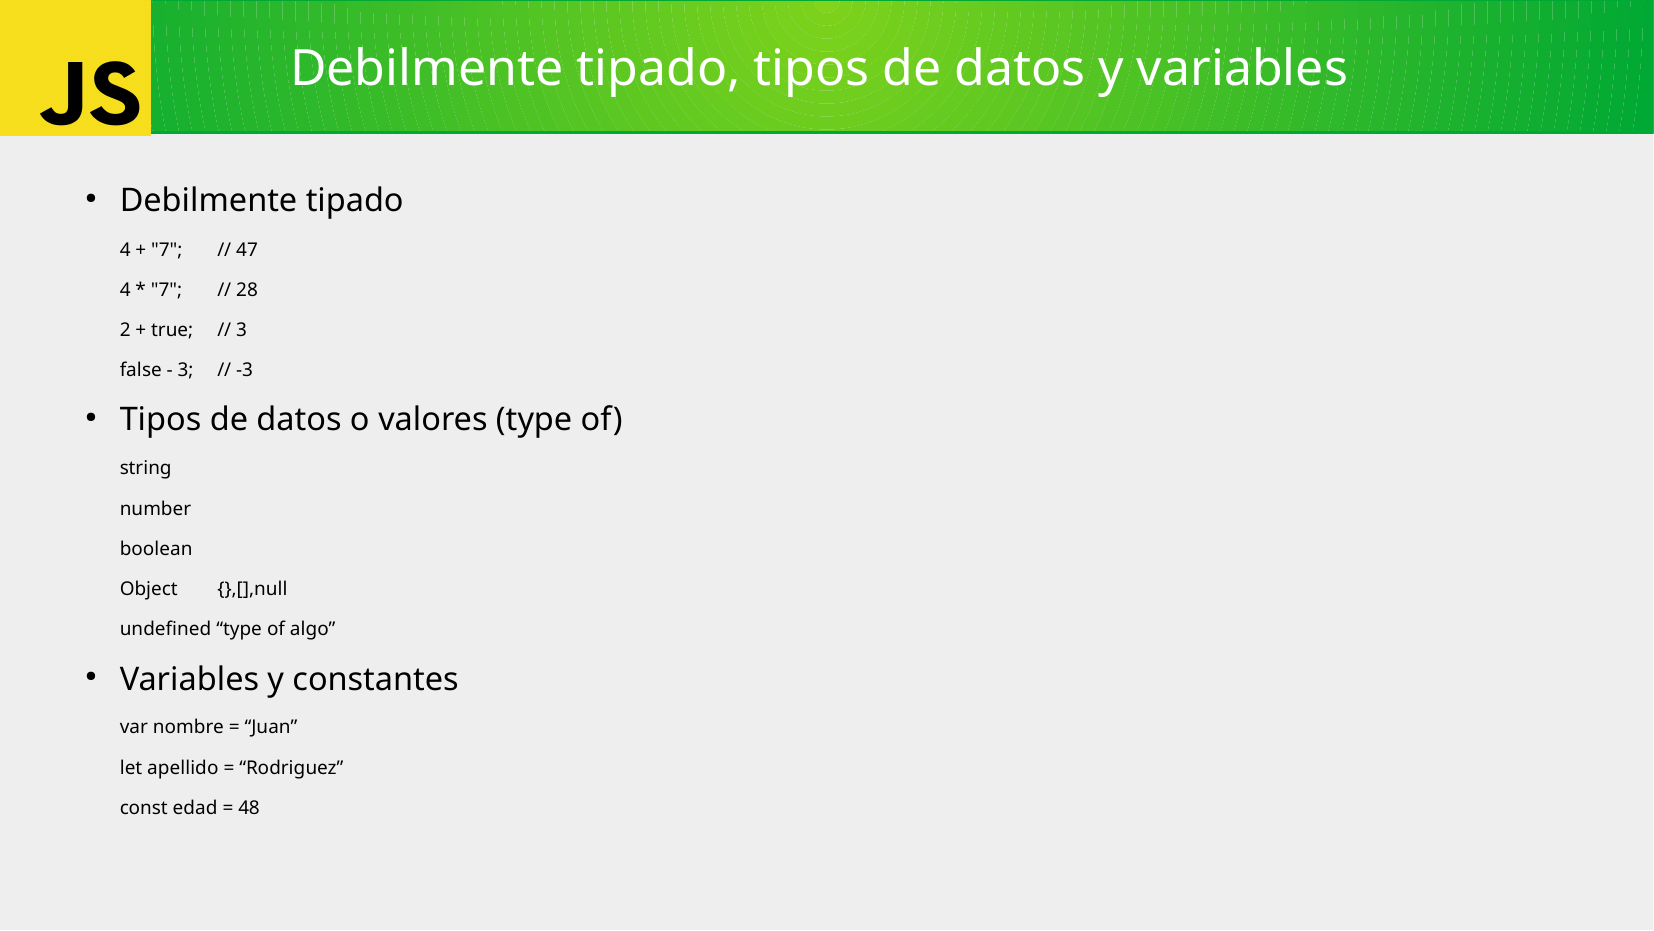

# Debilmente tipado, tipos de datos y variables
Debilmente tipado
4 + "7"; 	// 47
4 * "7"; 	// 28
2 + true; 	// 3
false - 3; 	// -3
Tipos de datos o valores (type of)
string
number
boolean
Object	{},[],null
undefined “type of algo”
Variables y constantes
var nombre = “Juan”
let apellido = “Rodriguez”
const edad = 48